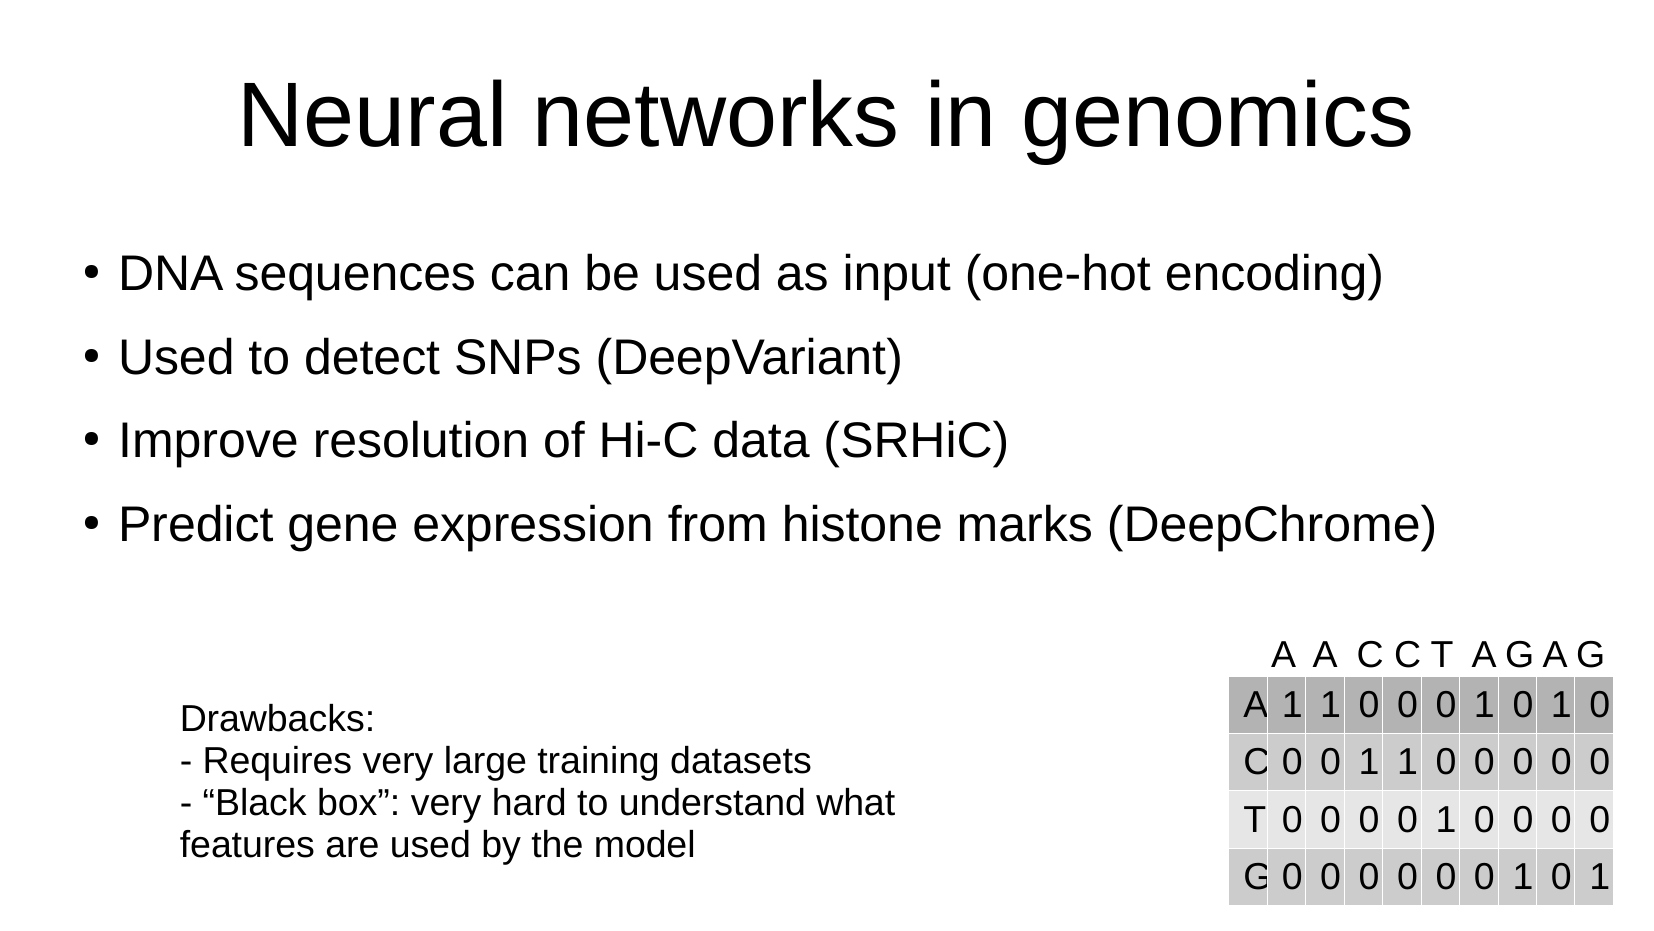

# Neural networks in genomics
DNA sequences can be used as input (one-hot encoding)
Used to detect SNPs (DeepVariant)
Improve resolution of Hi-C data (SRHiC)
Predict gene expression from histone marks (DeepChrome)
A A C C T A G A G
| A | 1 | 1 | 0 | 0 | 0 | 1 | 0 | 1 | 0 |
| --- | --- | --- | --- | --- | --- | --- | --- | --- | --- |
| C | 0 | 0 | 1 | 1 | 0 | 0 | 0 | 0 | 0 |
| T | 0 | 0 | 0 | 0 | 1 | 0 | 0 | 0 | 0 |
| G | 0 | 0 | 0 | 0 | 0 | 0 | 1 | 0 | 1 |
Drawbacks:
- Requires very large training datasets
- “Black box”: very hard to understand what features are used by the model